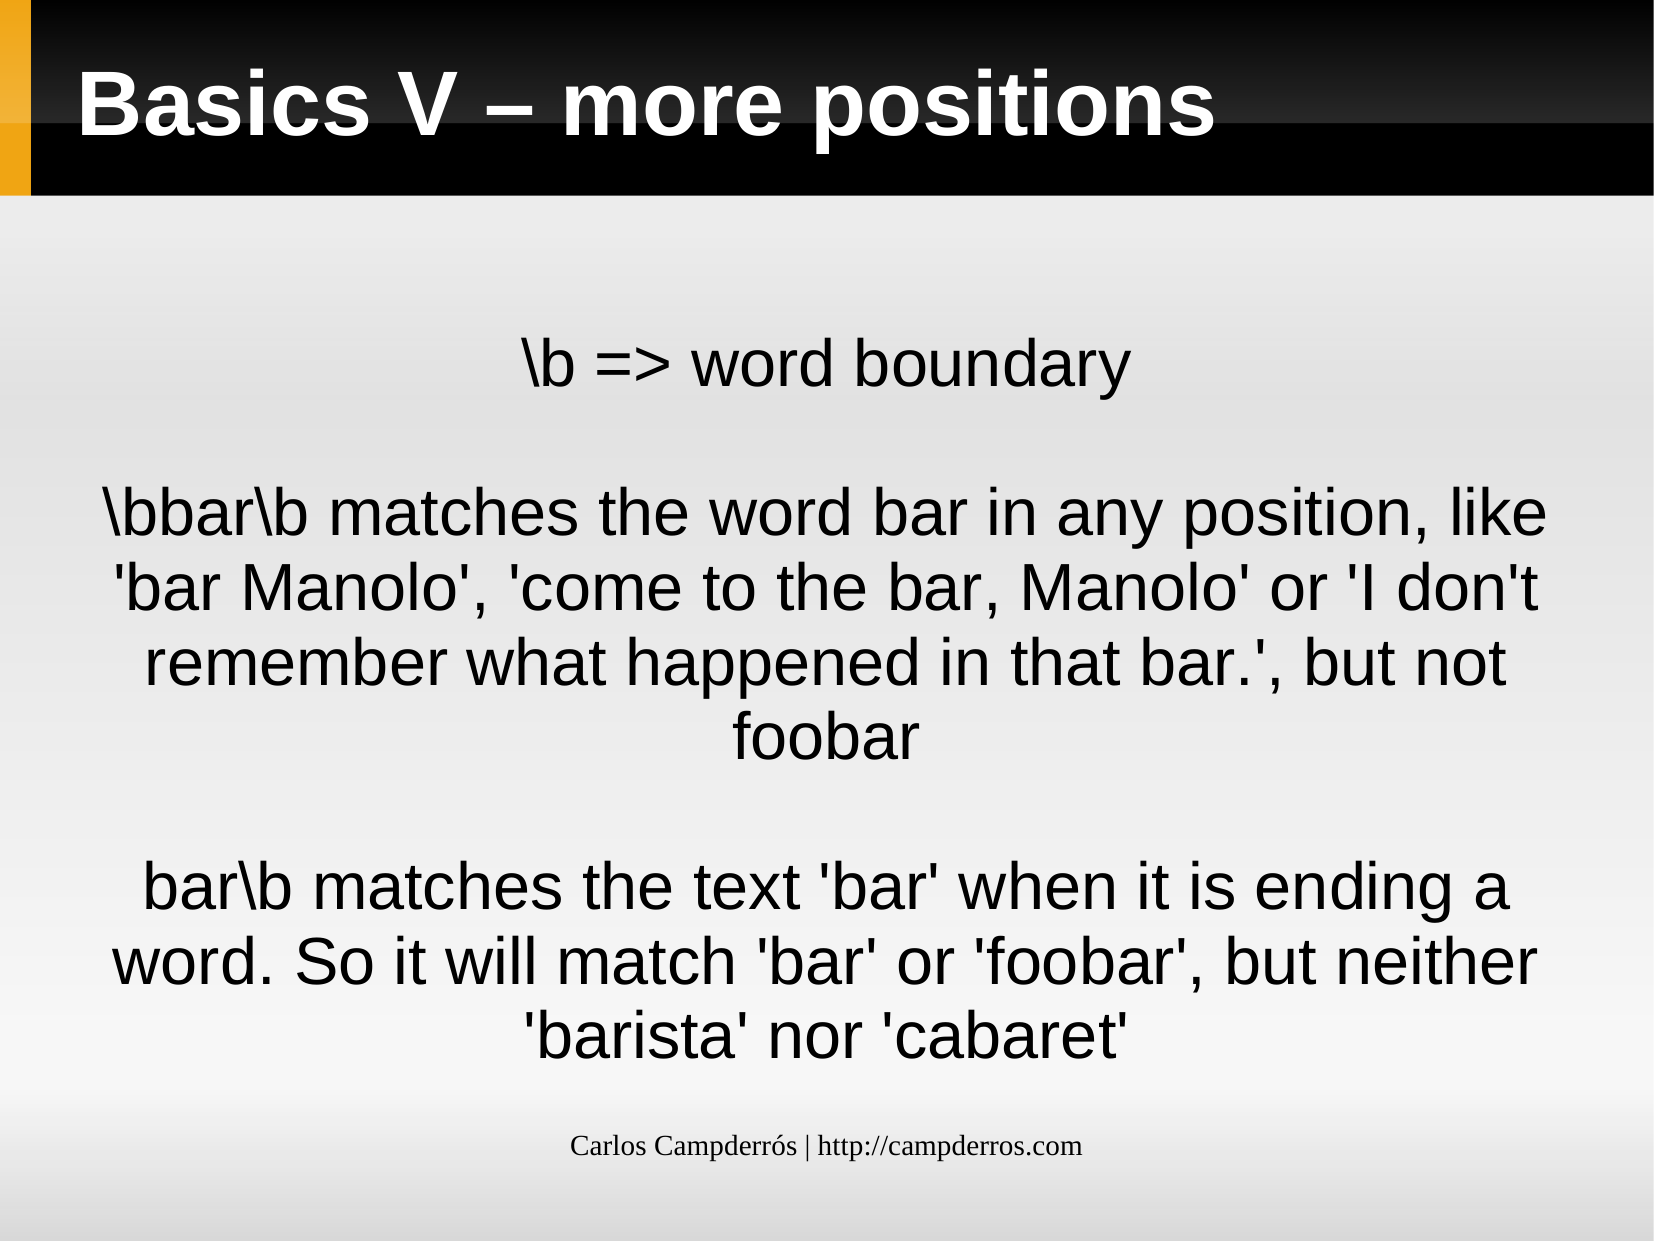

# Basics V – more positions
\b => word boundary
\bbar\b matches the word bar in any position, like 'bar Manolo', 'come to the bar, Manolo' or 'I don't remember what happened in that bar.', but not foobar
bar\b matches the text 'bar' when it is ending a word. So it will match 'bar' or 'foobar', but neither 'barista' nor 'cabaret'
Carlos Campderrós | http://campderros.com